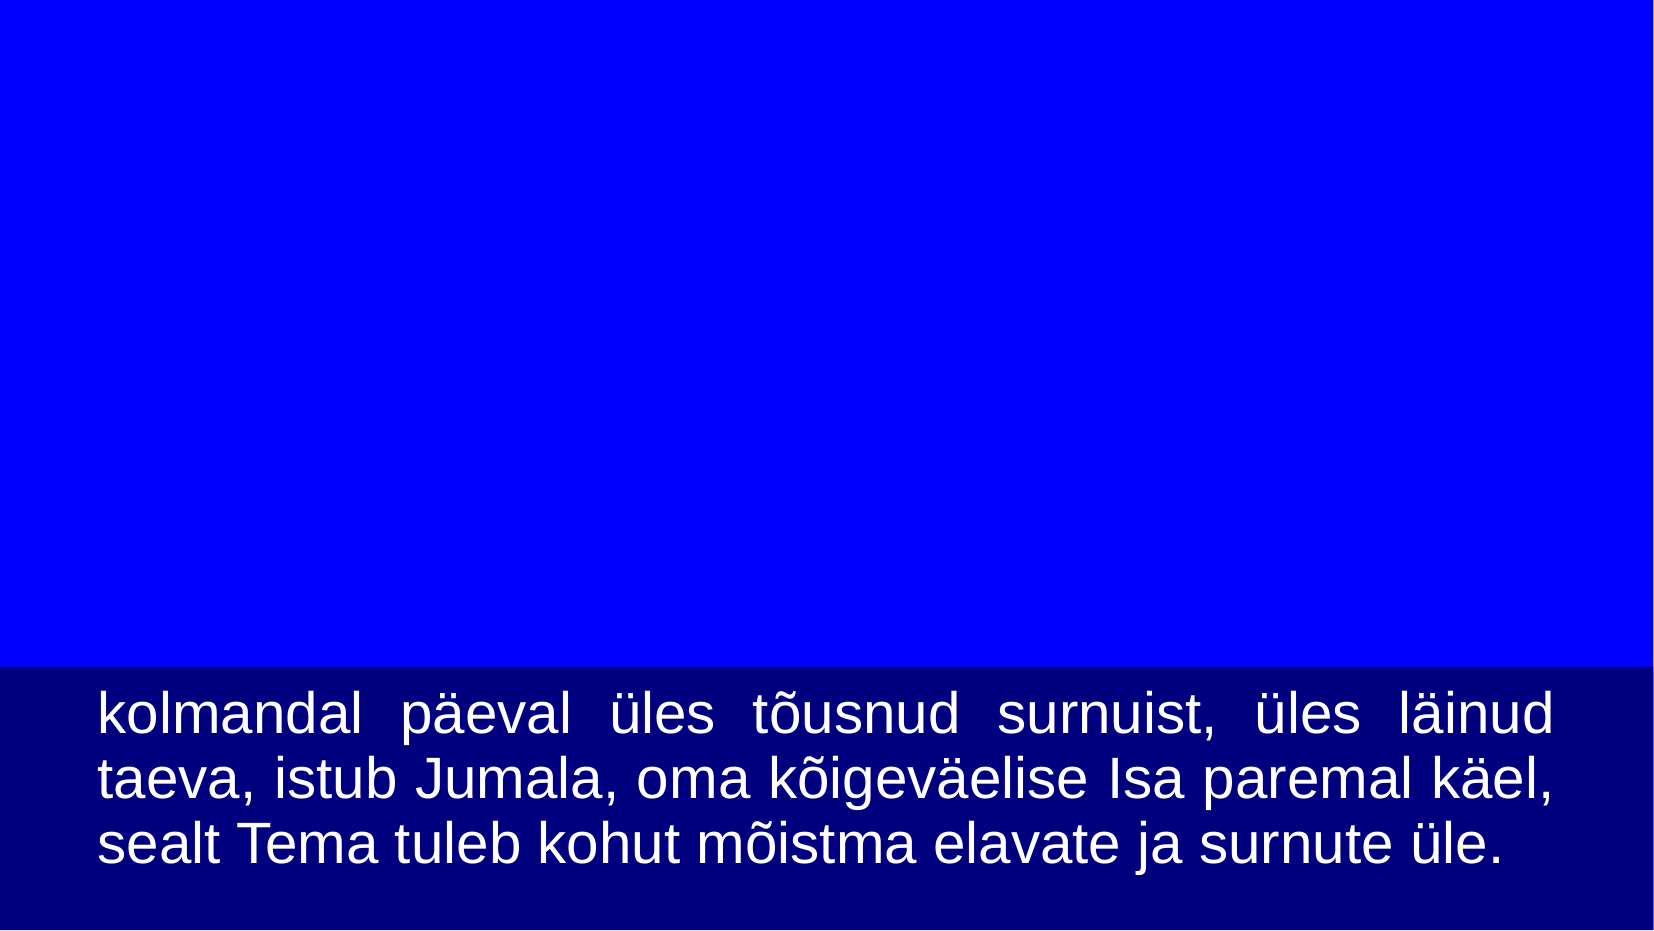

kolmandal päeval üles tõusnud surnuist, üles läinud taeva, istub Jumala, oma kõigeväelise Isa paremal käel, sealt Tema tuleb kohut mõistma elavate ja surnute üle.